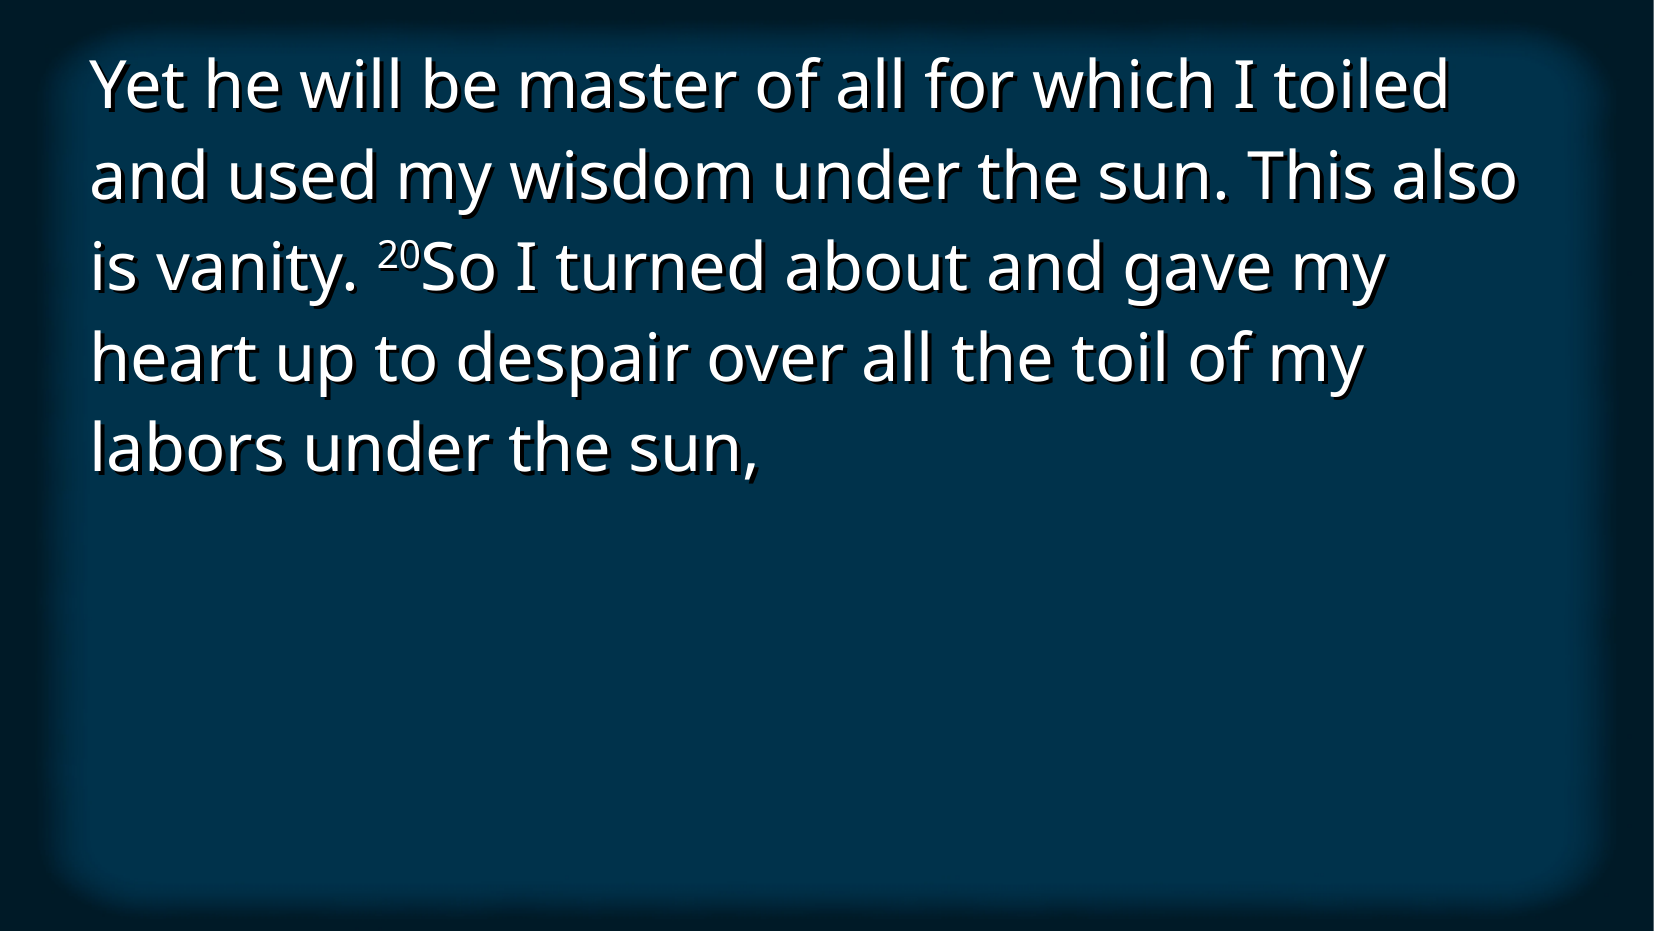

Yet he will be master of all for which I toiled and used my wisdom under the sun. This also is vanity. 20So I turned about and gave my heart up to despair over all the toil of my labors under the sun,